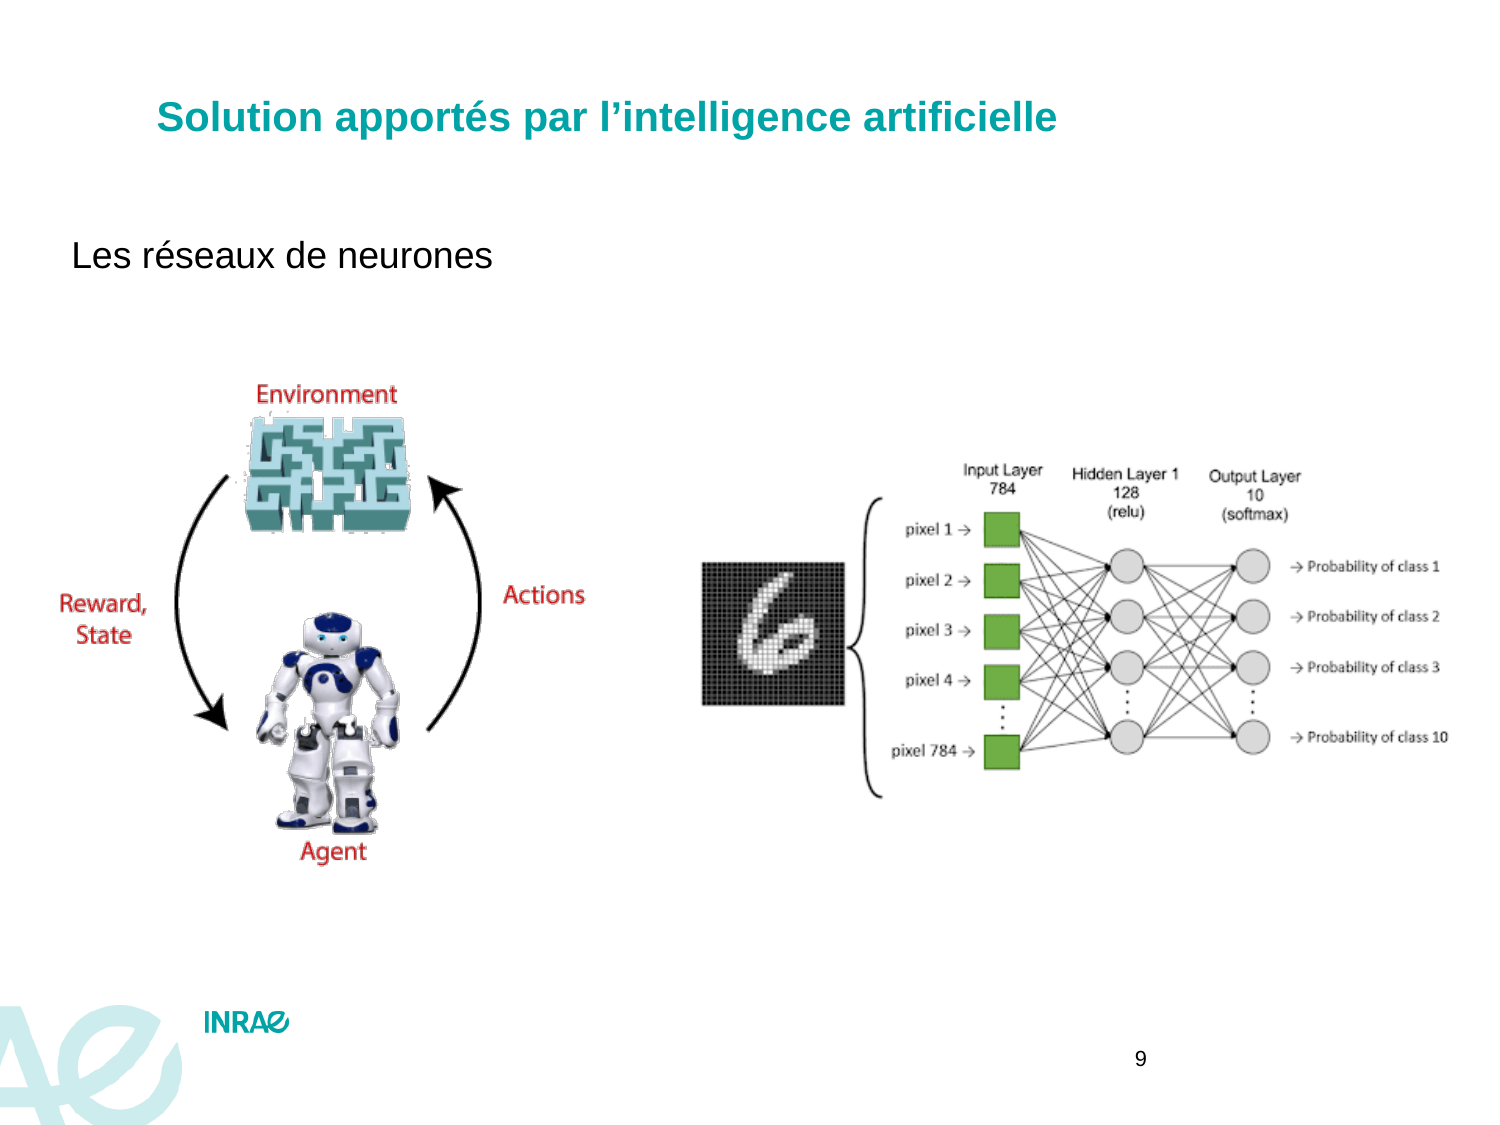

Solution apportés par l’intelligence artificielle
Les réseaux de neurones